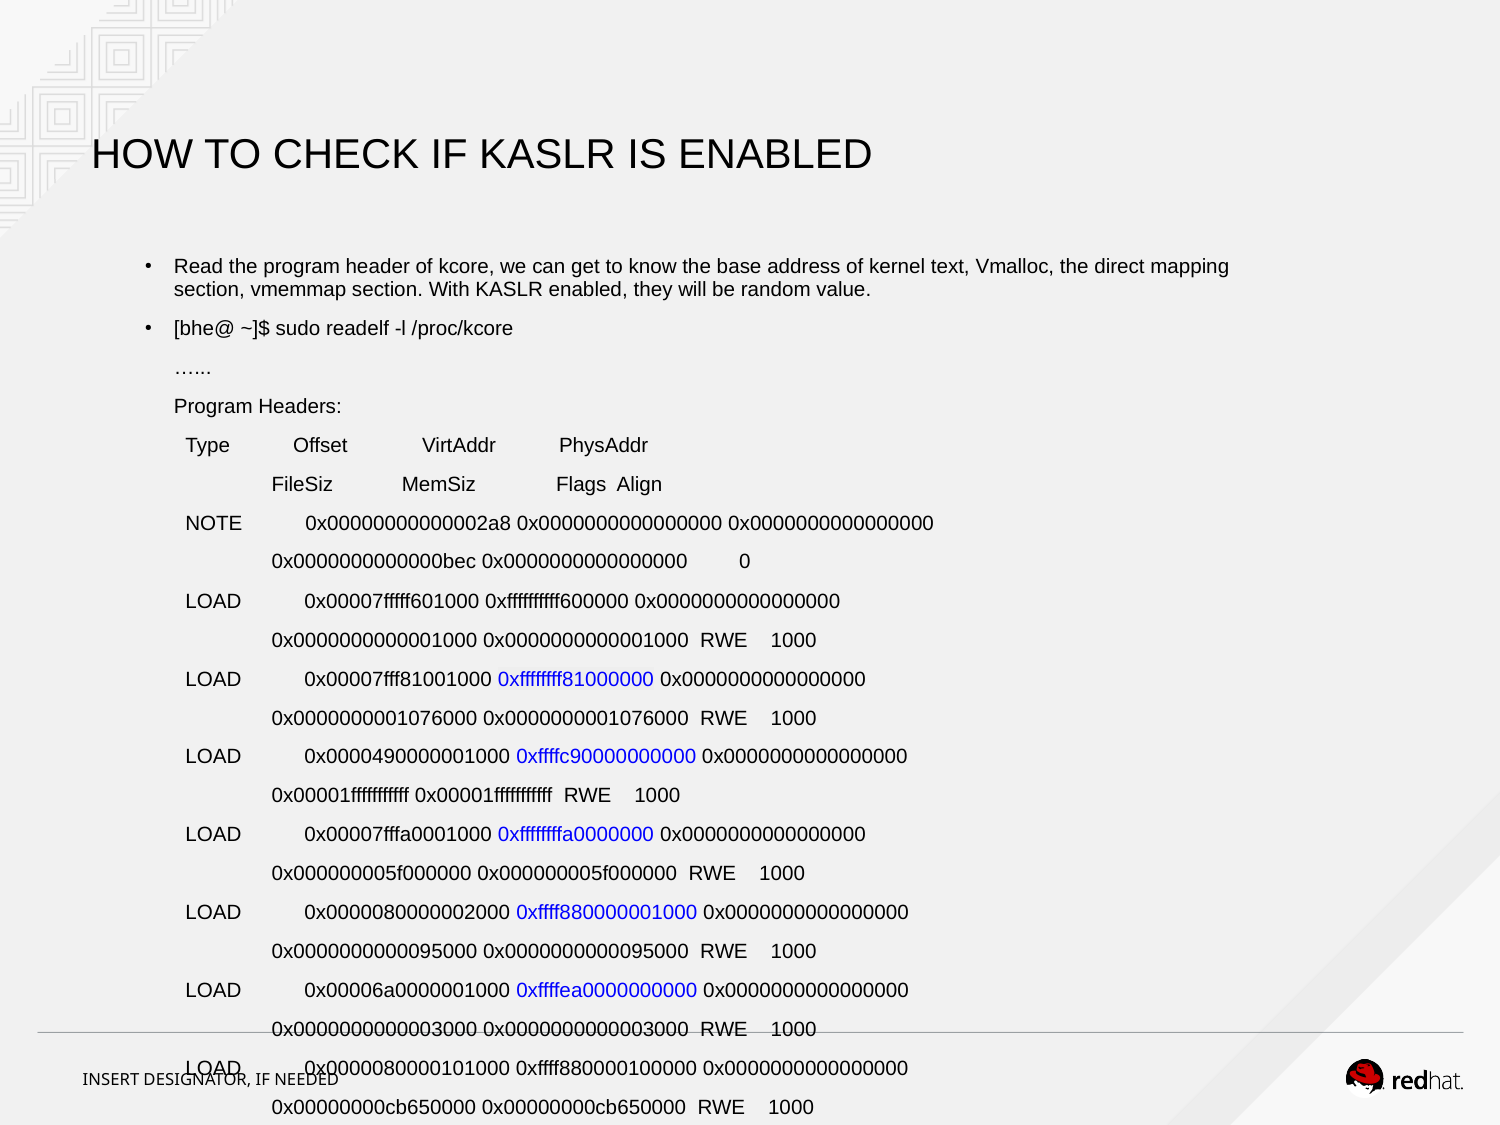

# HOW TO CHECK IF KASLR IS ENABLED
Read the program header of kcore, we can get to know the base address of kernel text, Vmalloc, the direct mapping section, vmemmap section. With KASLR enabled, they will be random value.
[bhe@ ~]$ sudo readelf -l /proc/kcore
…...
Program Headers:
 Type Offset VirtAddr PhysAddr
 FileSiz MemSiz Flags Align
 NOTE 0x00000000000002a8 0x0000000000000000 0x0000000000000000
 0x0000000000000bec 0x0000000000000000 0
 LOAD 0x00007fffff601000 0xffffffffff600000 0x0000000000000000
 0x0000000000001000 0x0000000000001000 RWE 1000
 LOAD 0x00007fff81001000 0xffffffff81000000 0x0000000000000000
 0x0000000001076000 0x0000000001076000 RWE 1000
 LOAD 0x0000490000001000 0xffffc90000000000 0x0000000000000000
 0x00001fffffffffff 0x00001fffffffffff RWE 1000
 LOAD 0x00007fffa0001000 0xffffffffa0000000 0x0000000000000000
 0x000000005f000000 0x000000005f000000 RWE 1000
 LOAD 0x0000080000002000 0xffff880000001000 0x0000000000000000
 0x0000000000095000 0x0000000000095000 RWE 1000
 LOAD 0x00006a0000001000 0xffffea0000000000 0x0000000000000000
 0x0000000000003000 0x0000000000003000 RWE 1000
 LOAD 0x0000080000101000 0xffff880000100000 0x0000000000000000
 0x00000000cb650000 0x00000000cb650000 RWE 1000